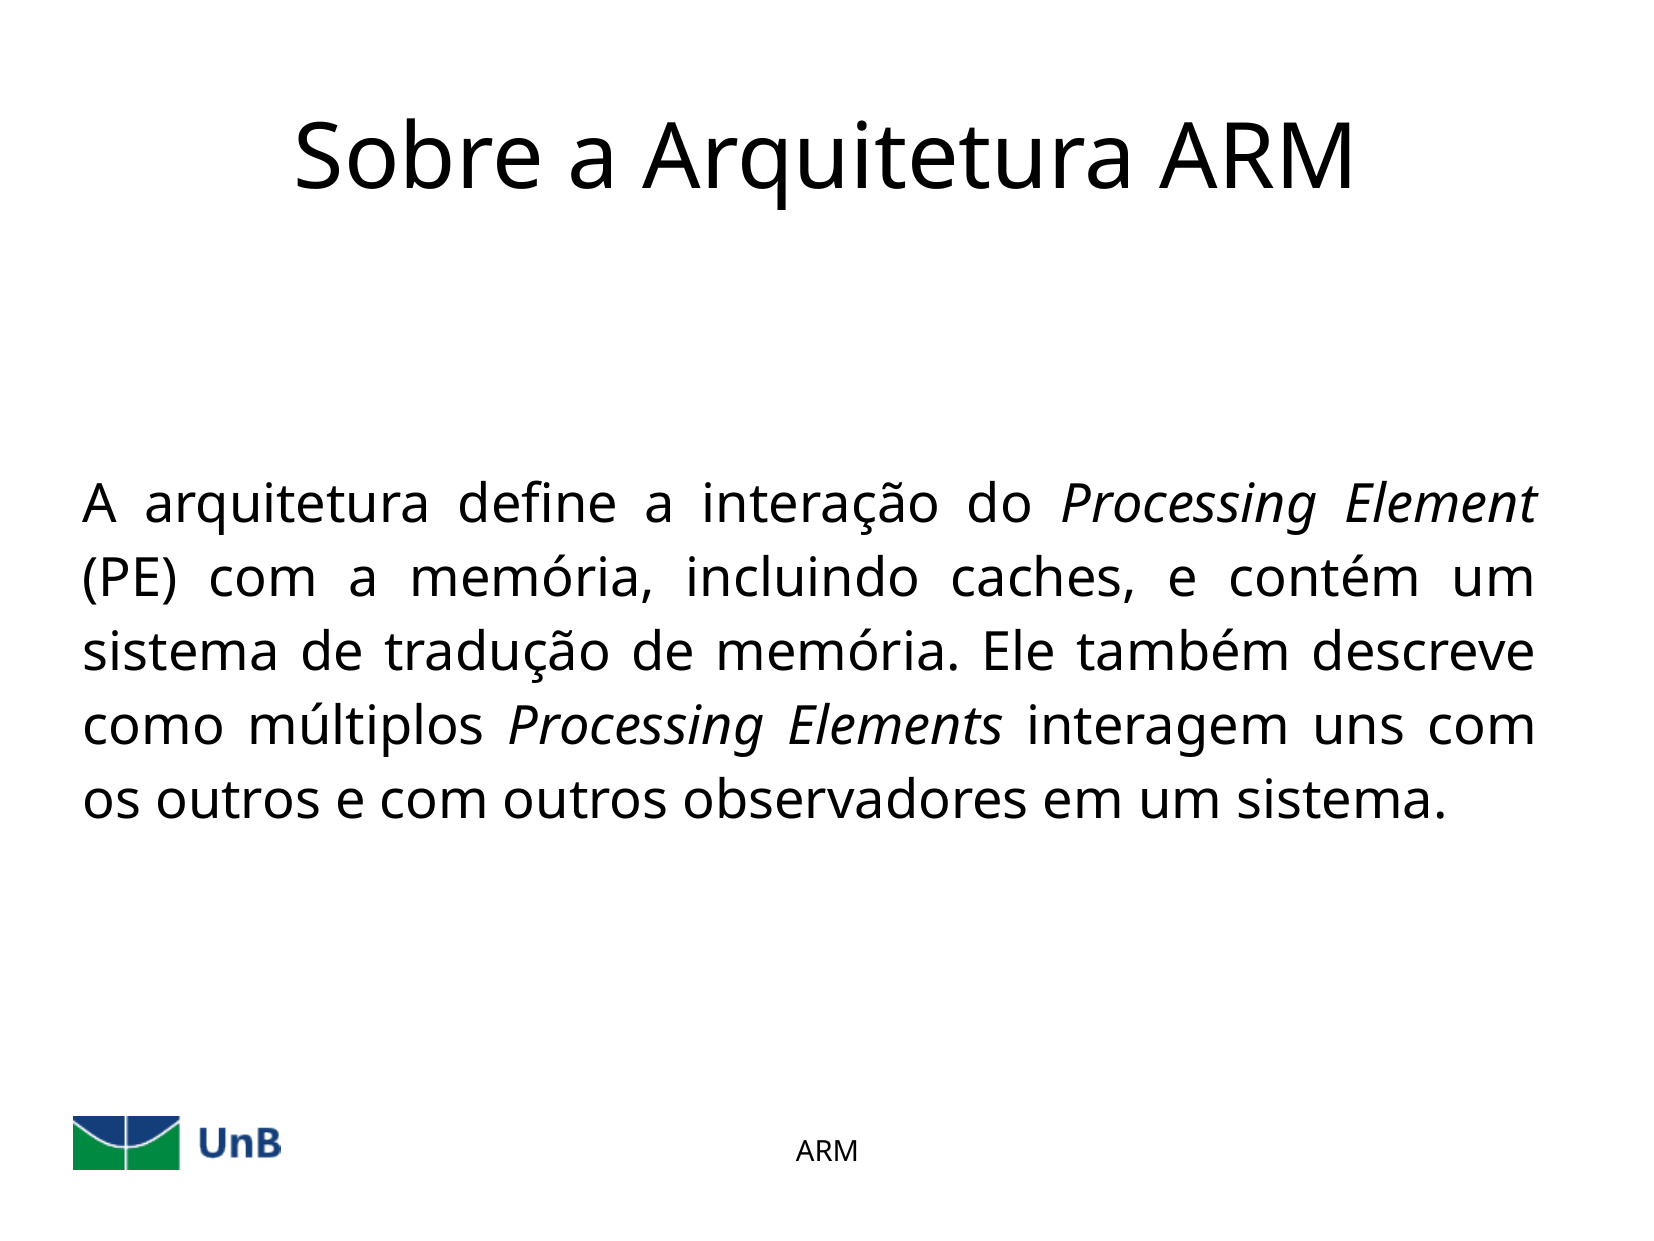

# Sobre a Arquitetura ARM
A arquitetura define a interação do Processing Element (PE) com a memória, incluindo caches, e contém um sistema de tradução de memória. Ele também descreve como múltiplos Processing Elements interagem uns com os outros e com outros observadores em um sistema.
ARM